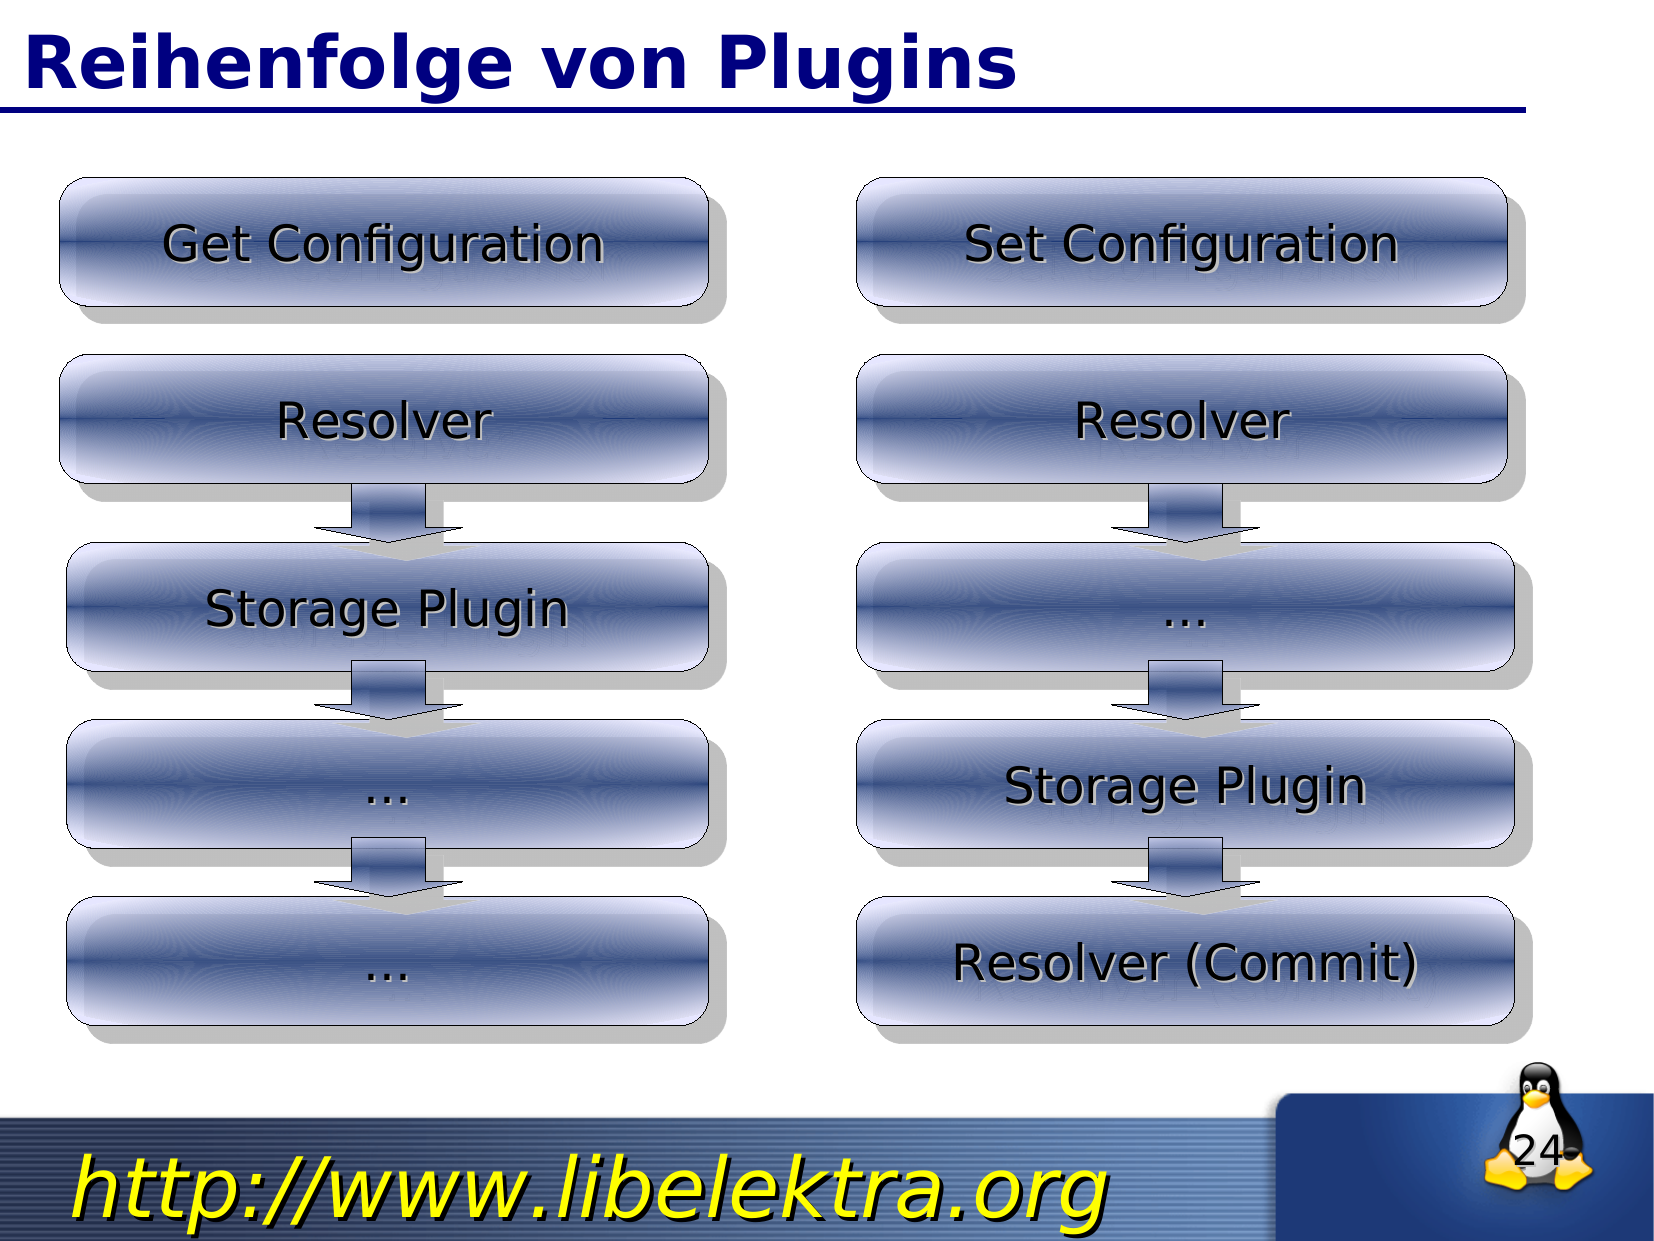

Reihenfolge von Plugins
Get Configuration
Set Configuration
Resolver
Resolver
Storage Plugin
...
...
Storage Plugin
...
Resolver (Commit)